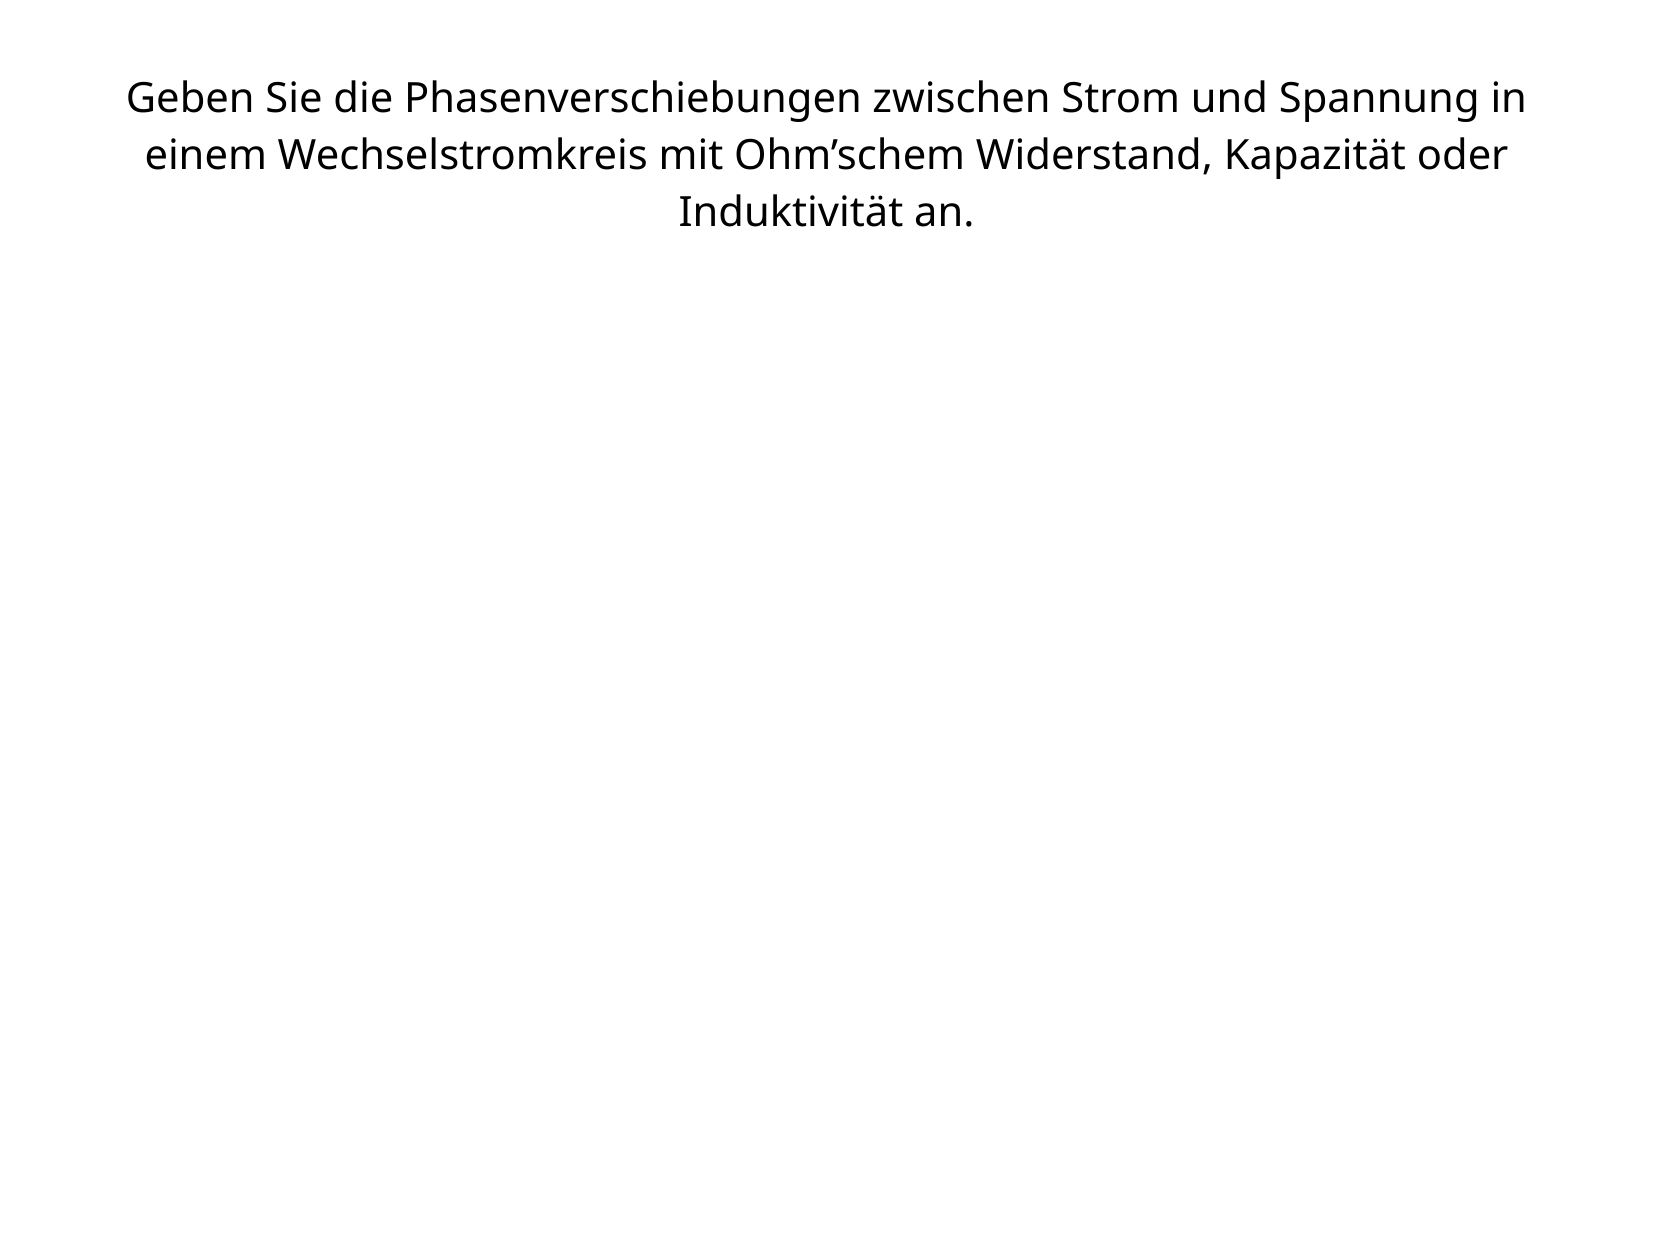

# Geben Sie die Phasenverschiebungen zwischen Strom und Spannung in einem Wechselstromkreis mit Ohm’schem Widerstand, Kapazität oder Induktivität an.